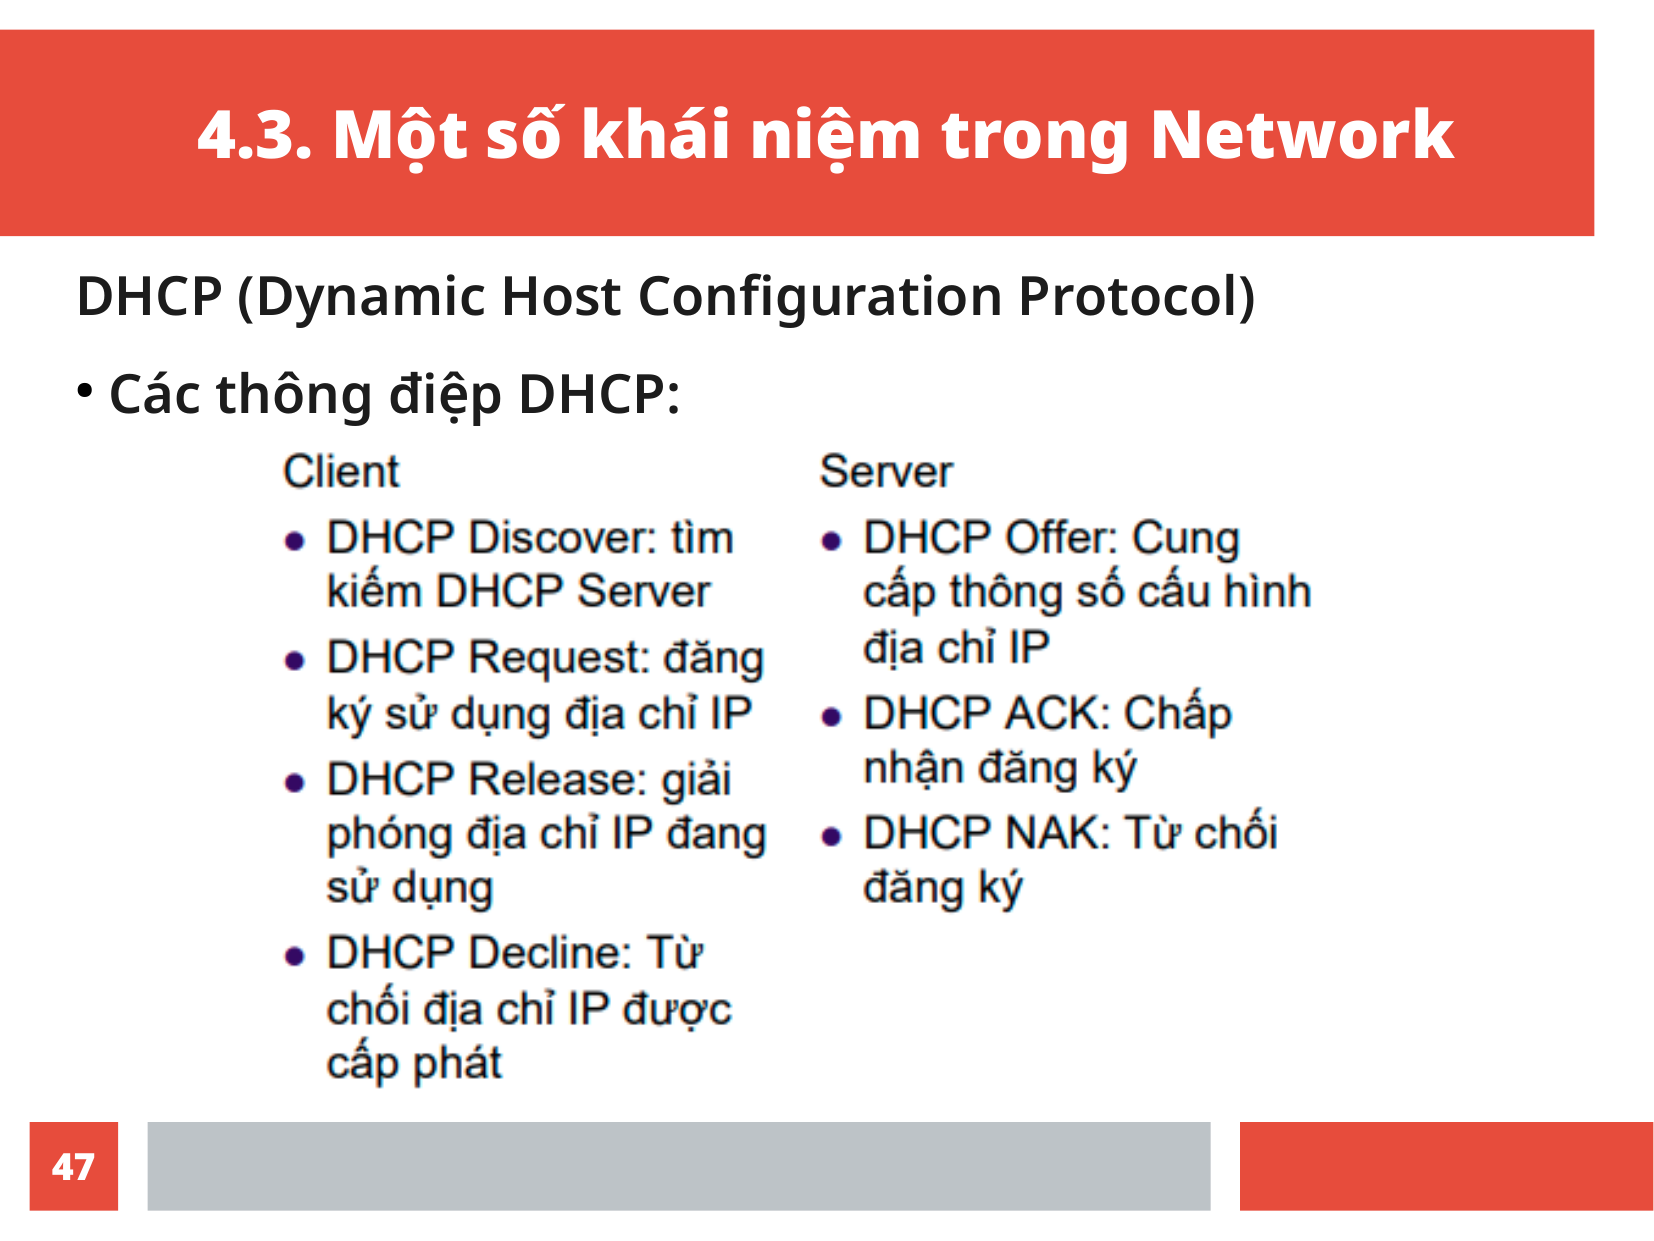

# 4.3. Một số khái niệm trong Network
DHCP (Dynamic Host Configuration Protocol)
 Các thông điệp DHCP:
47